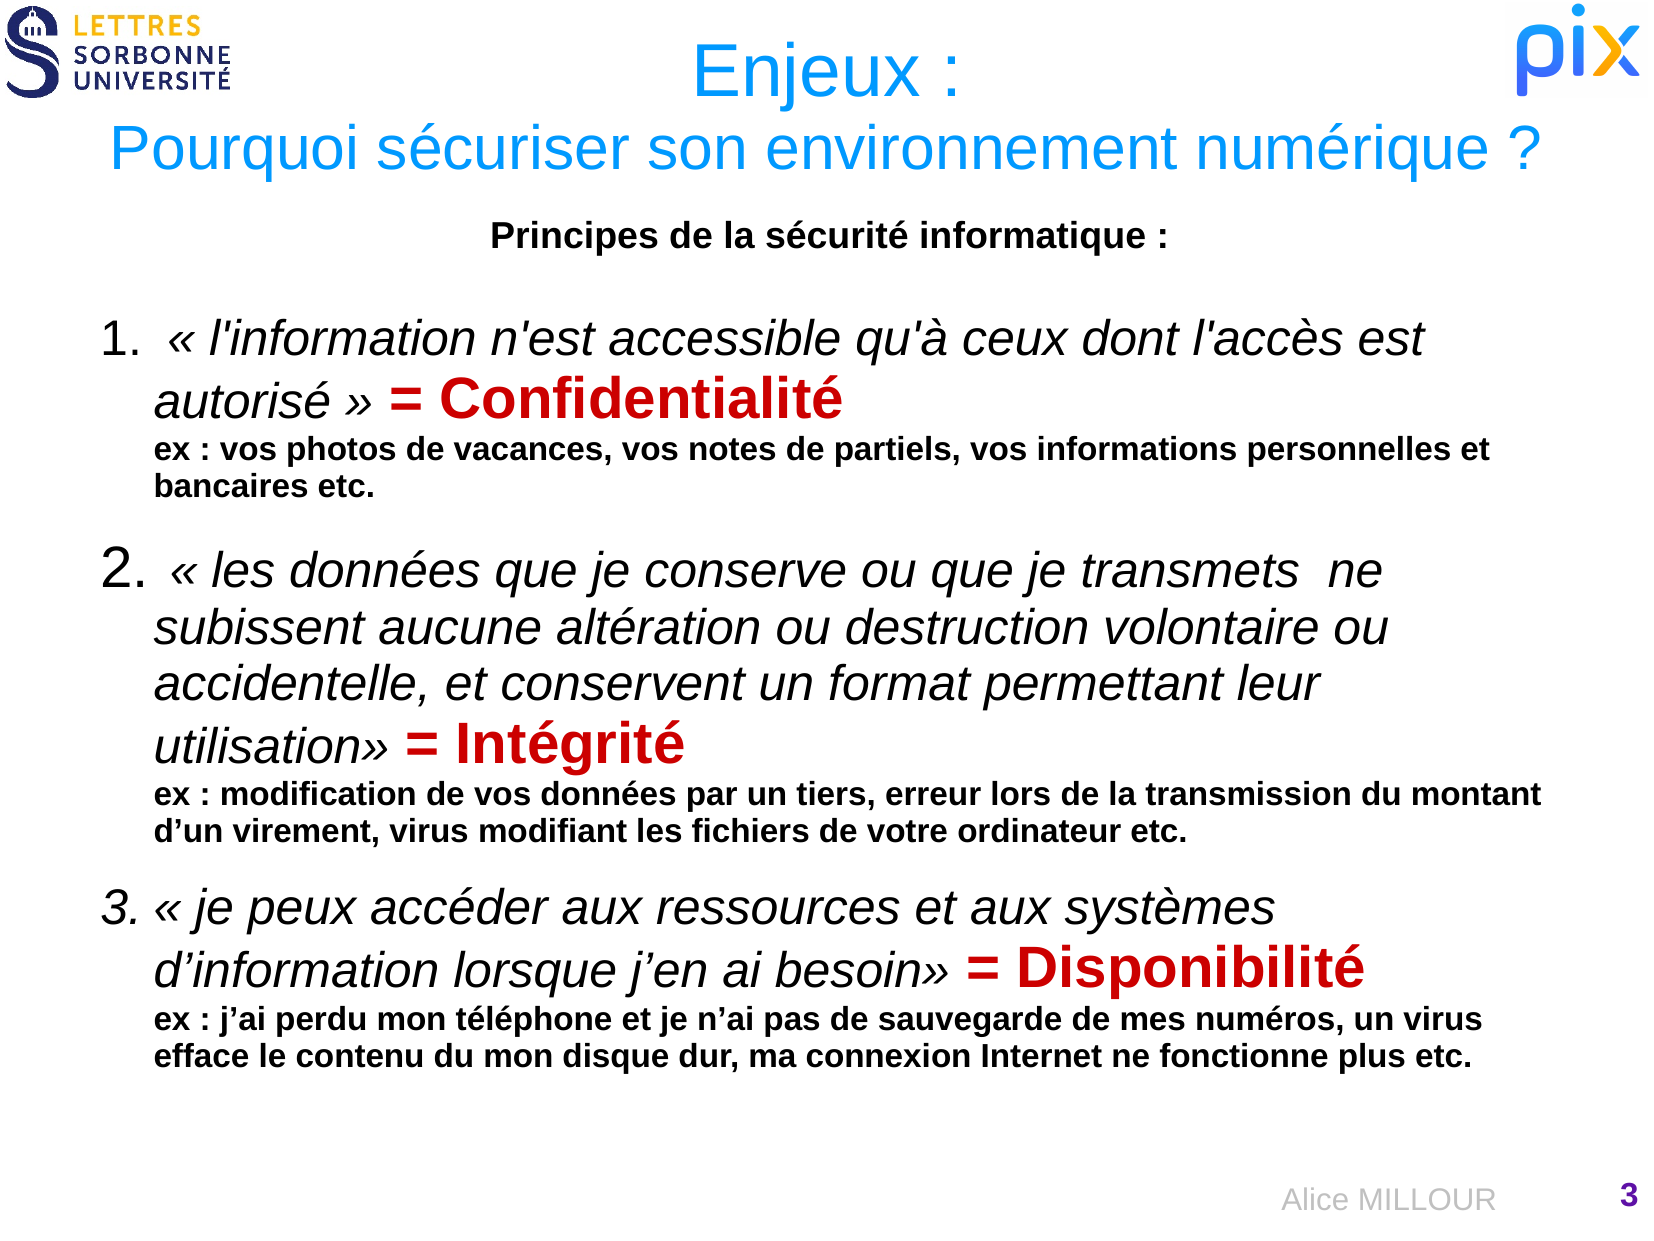

# Enjeux : Pourquoi sécuriser son environnement numérique ?
Principes de la sécurité informatique :
 « l'information n'est accessible qu'à ceux dont l'accès est autorisé » = Confidentialité
ex : vos photos de vacances, vos notes de partiels, vos informations personnelles et bancaires etc.
 « les données que je conserve ou que je transmets ne subissent aucune altération ou destruction volontaire ou accidentelle, et conservent un format permettant leur utilisation» = Intégrité
ex : modification de vos données par un tiers, erreur lors de la transmission du montant d’un virement, virus modifiant les fichiers de votre ordinateur etc.
« je peux accéder aux ressources et aux systèmes d’information lorsque j’en ai besoin» = Disponibilité
ex : j’ai perdu mon téléphone et je n’ai pas de sauvegarde de mes numéros, un virus efface le contenu du mon disque dur, ma connexion Internet ne fonctionne plus etc.